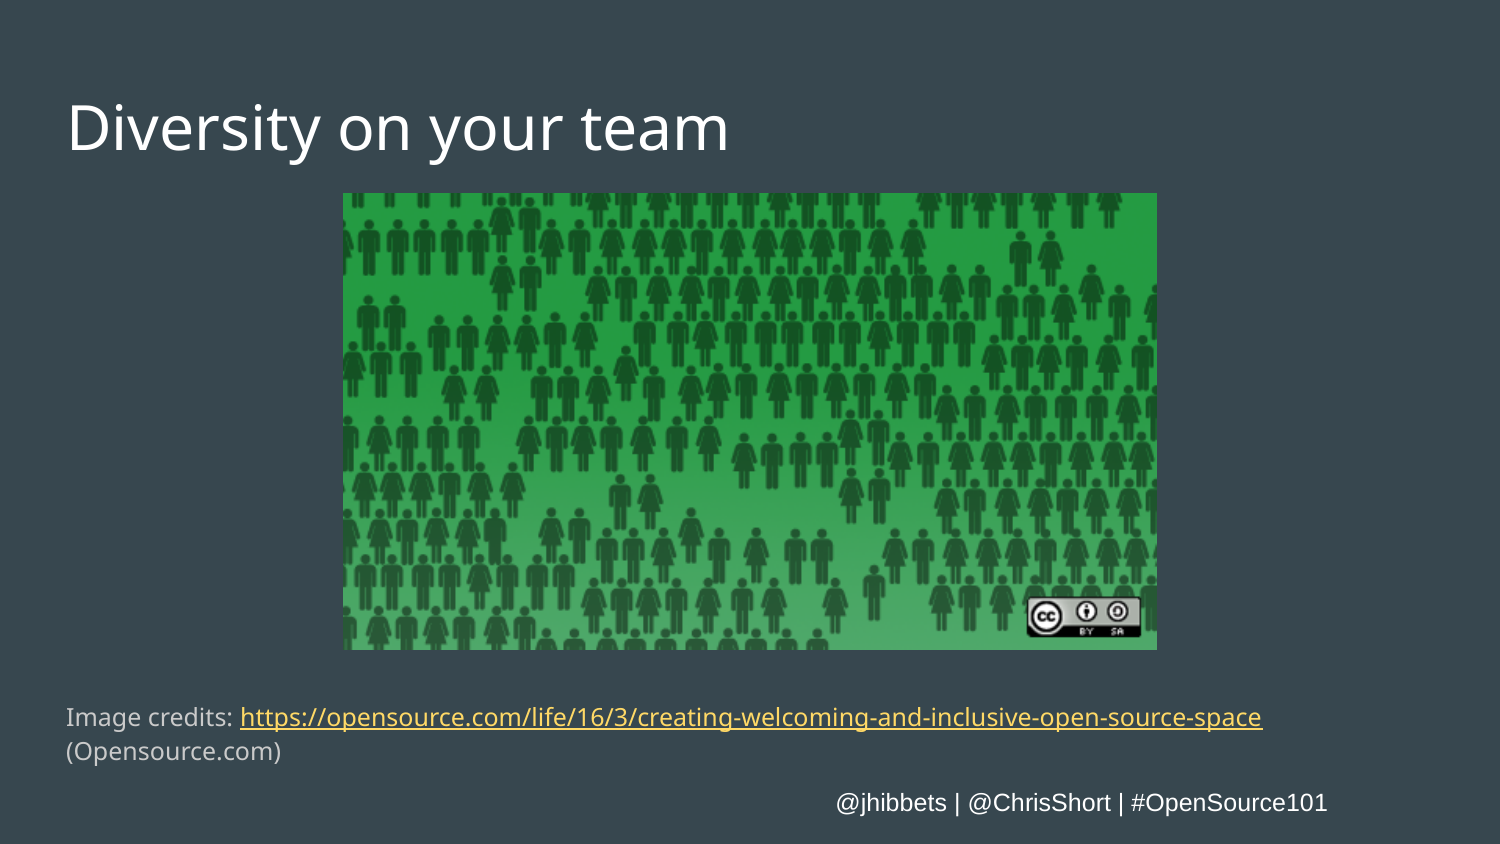

# Diversity on your team
Image credits: https://opensource.com/life/16/3/creating-welcoming-and-inclusive-open-source-space (Opensource.com)